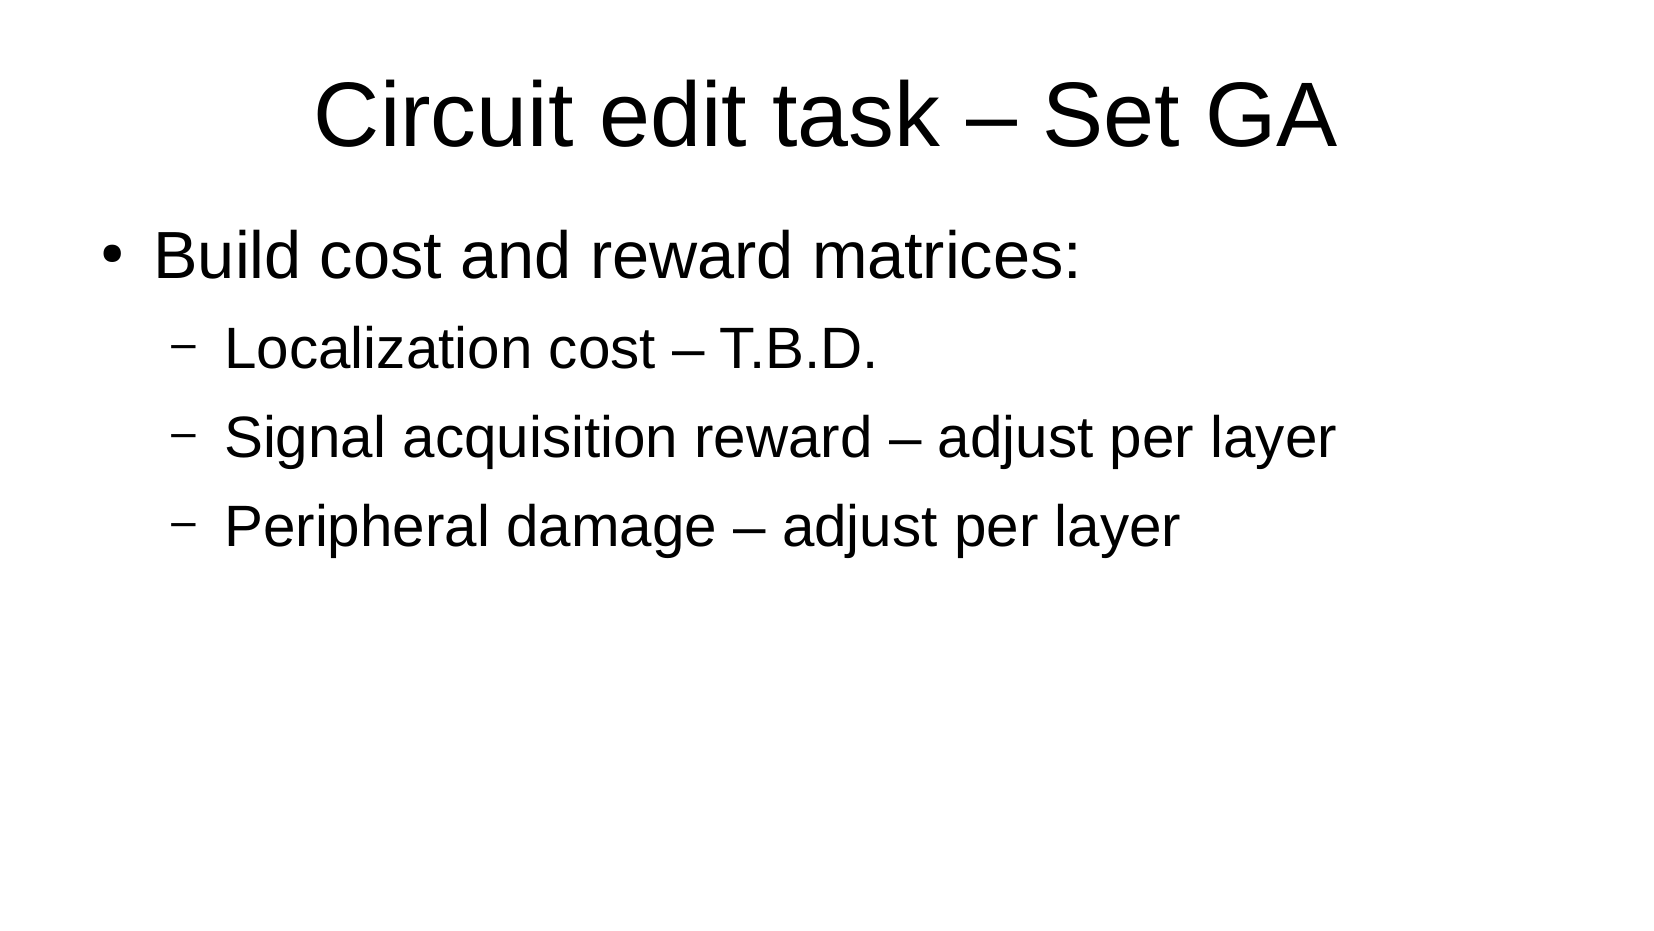

# Circuit edit task – Set GA
Build cost and reward matrices:
Localization cost – T.B.D.
Signal acquisition reward – adjust per layer
Peripheral damage – adjust per layer